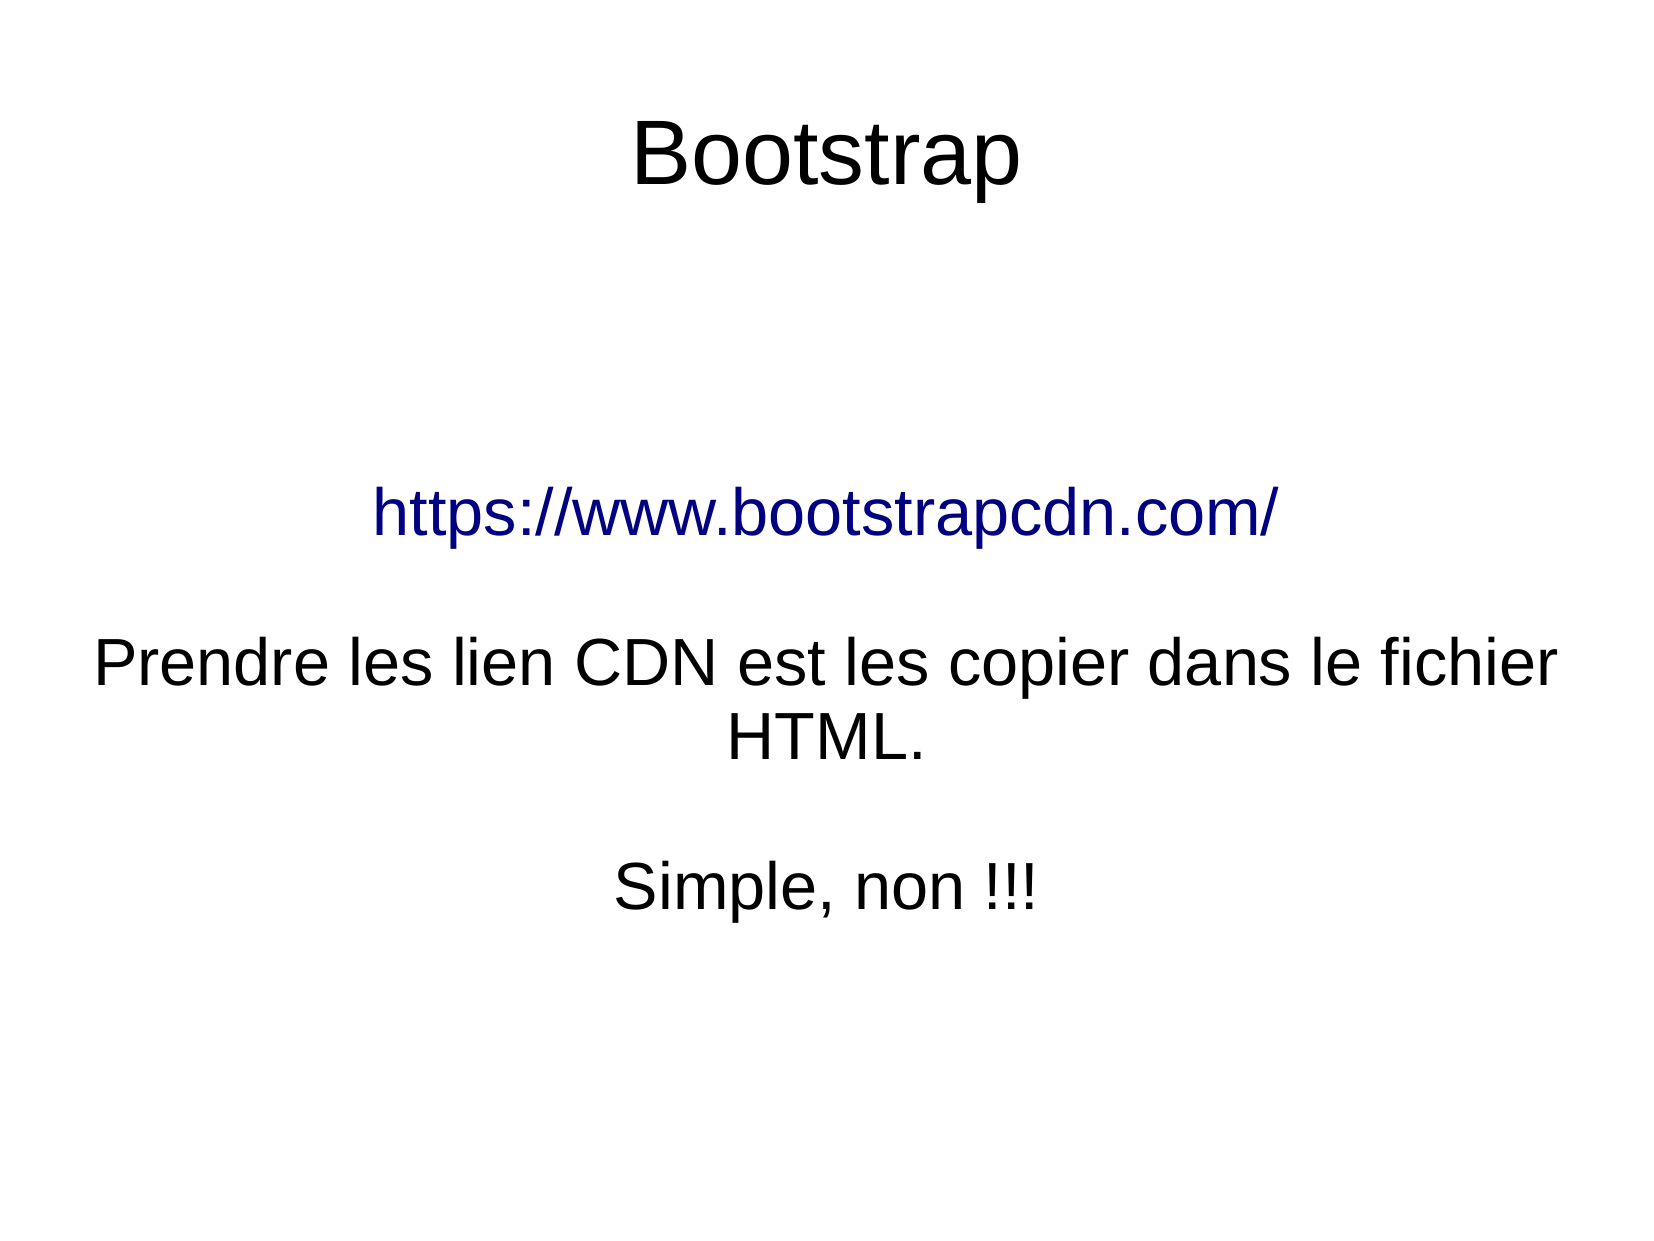

# Bootstrap
https://www.bootstrapcdn.com/
Prendre les lien CDN est les copier dans le fichier HTML.
Simple, non !!!